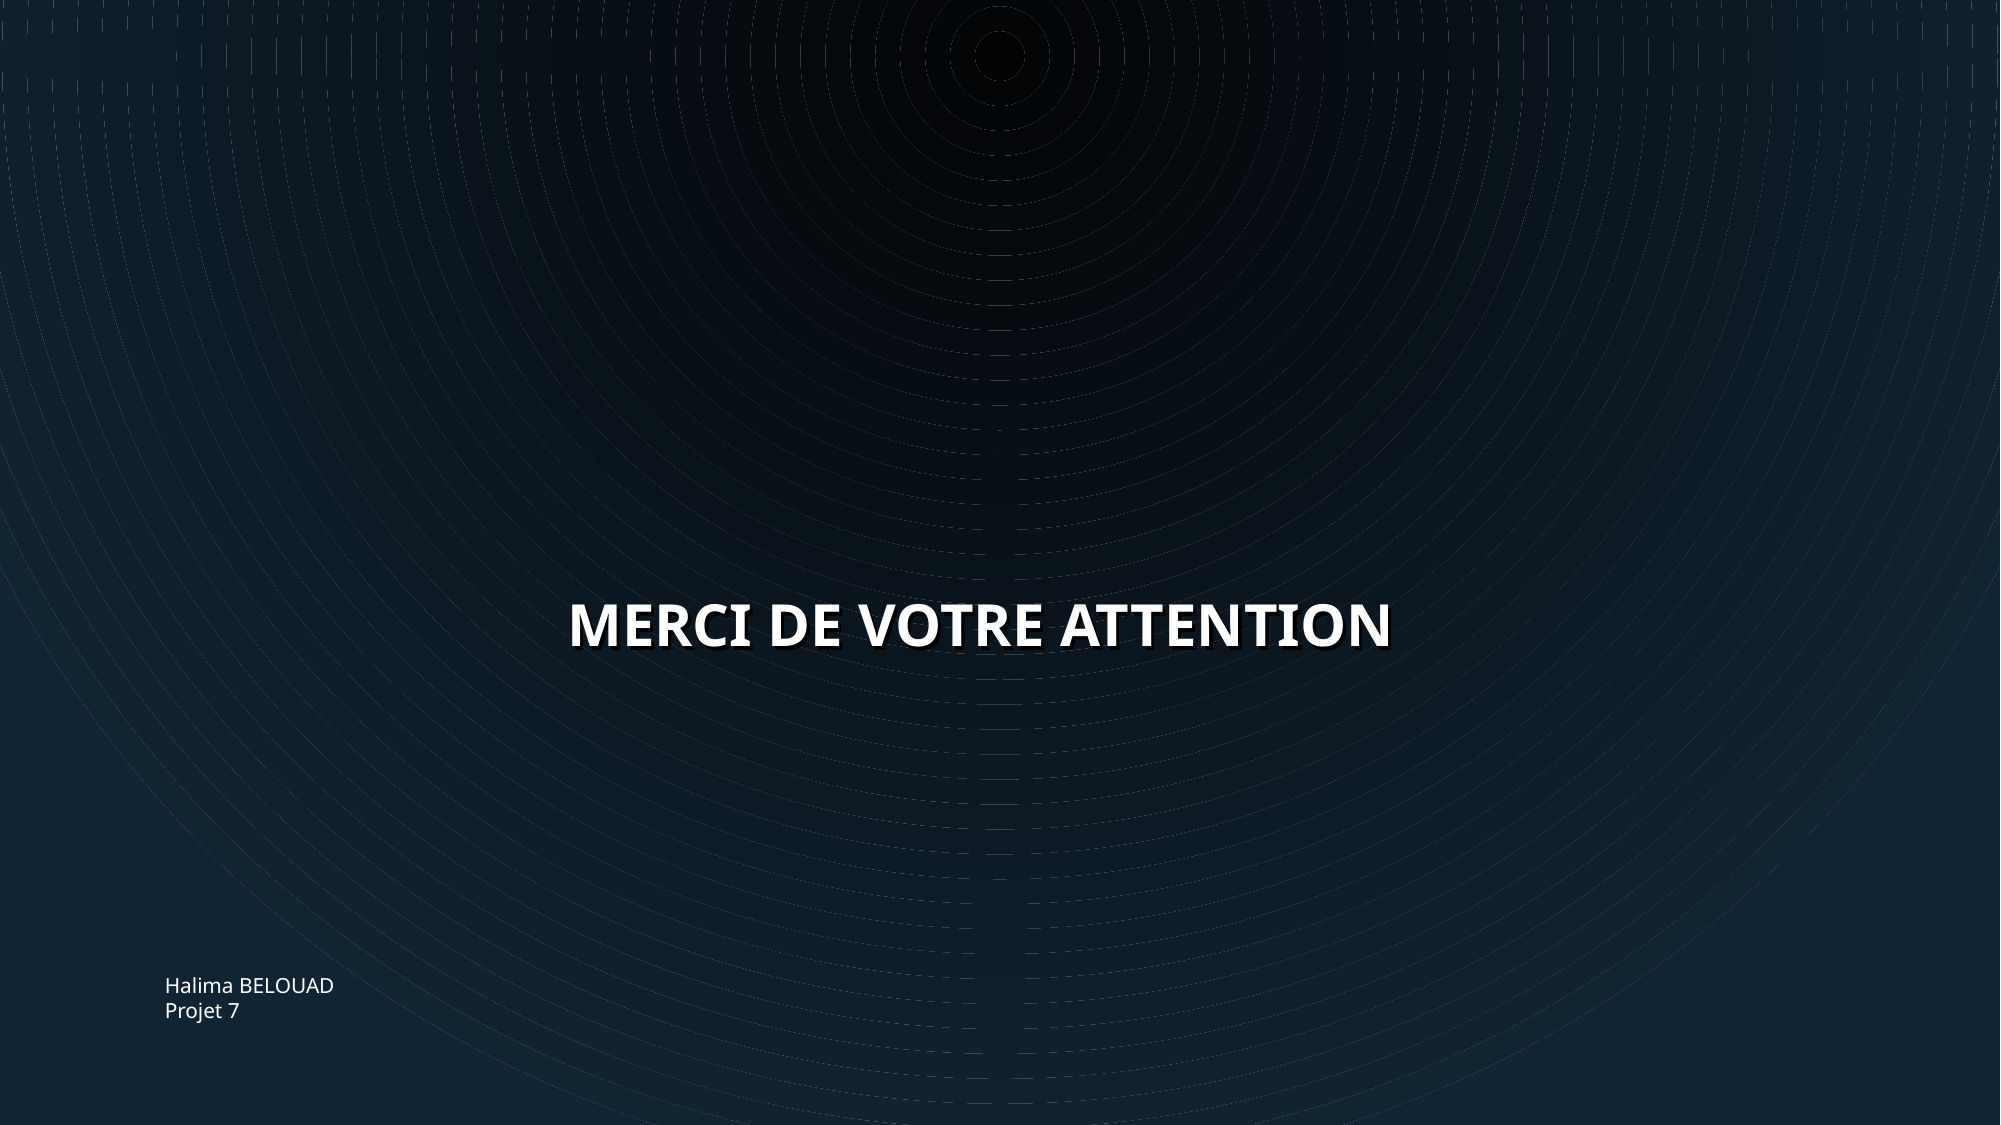

# merci de votre attention
Halima BELOUAD
Projet 7